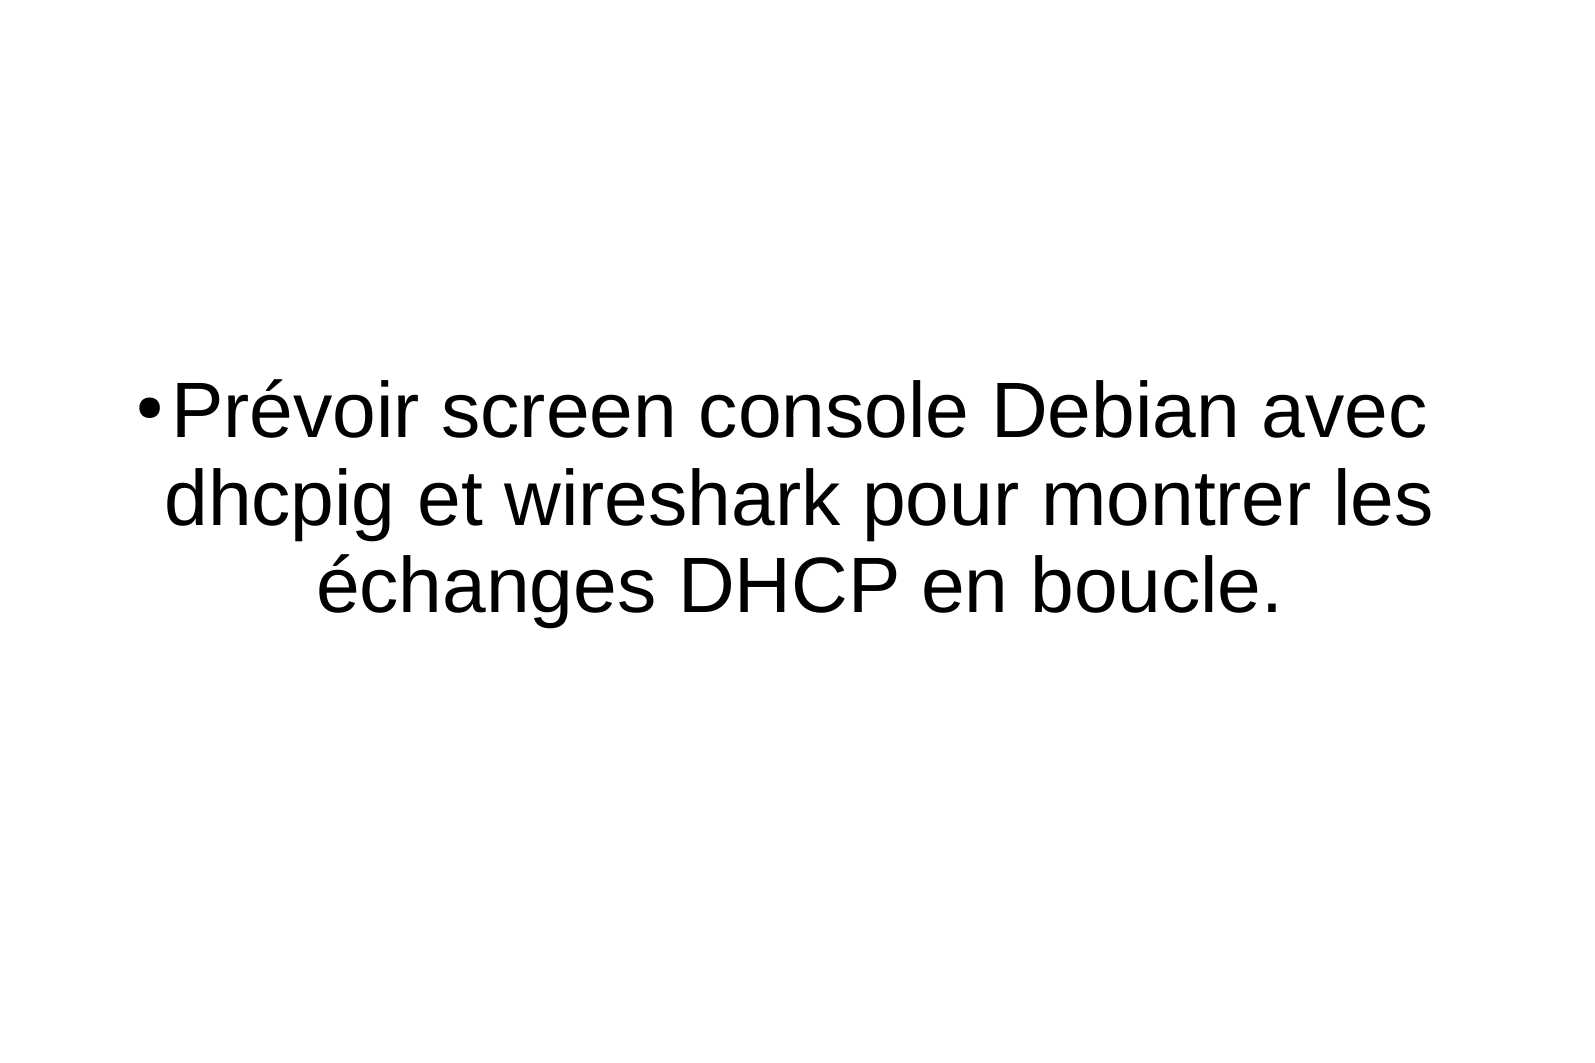

# Prévoir screen console Debian avec dhcpig et wireshark pour montrer les échanges DHCP en boucle.